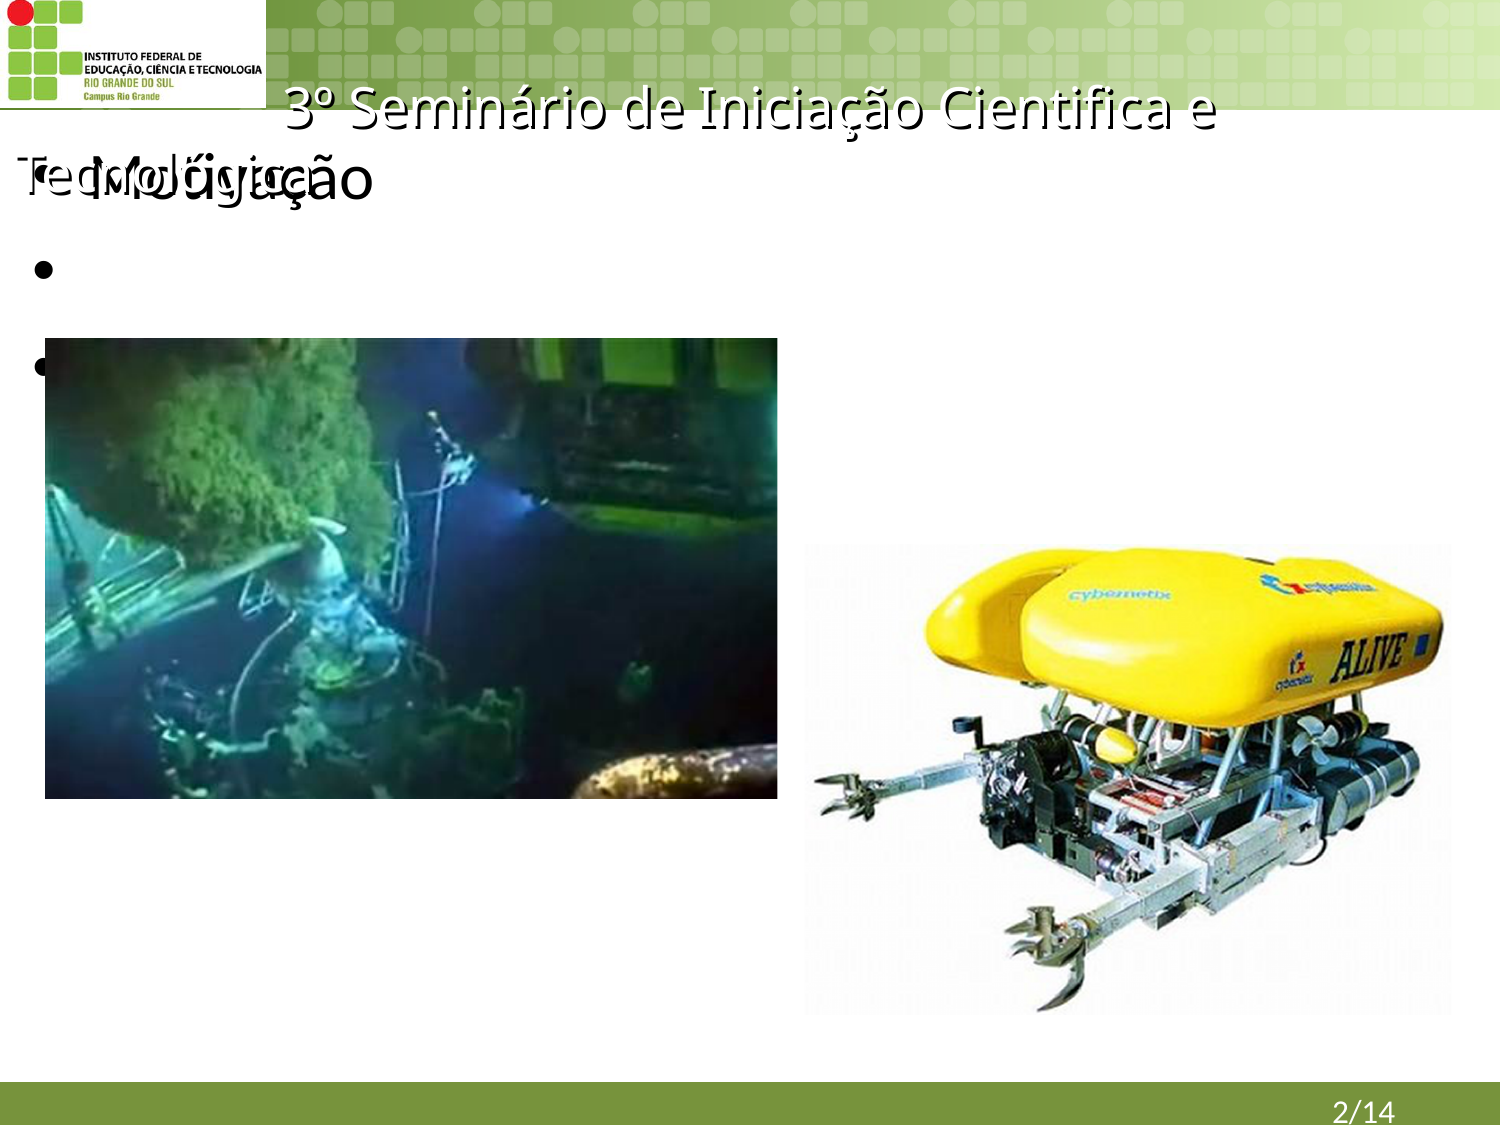

3º Seminário de Iniciação Cientifica e Tecnológica
# Motivação
Streaming de vídeo para uma Plataforma Experimental em Robótica Subaquática
2/14